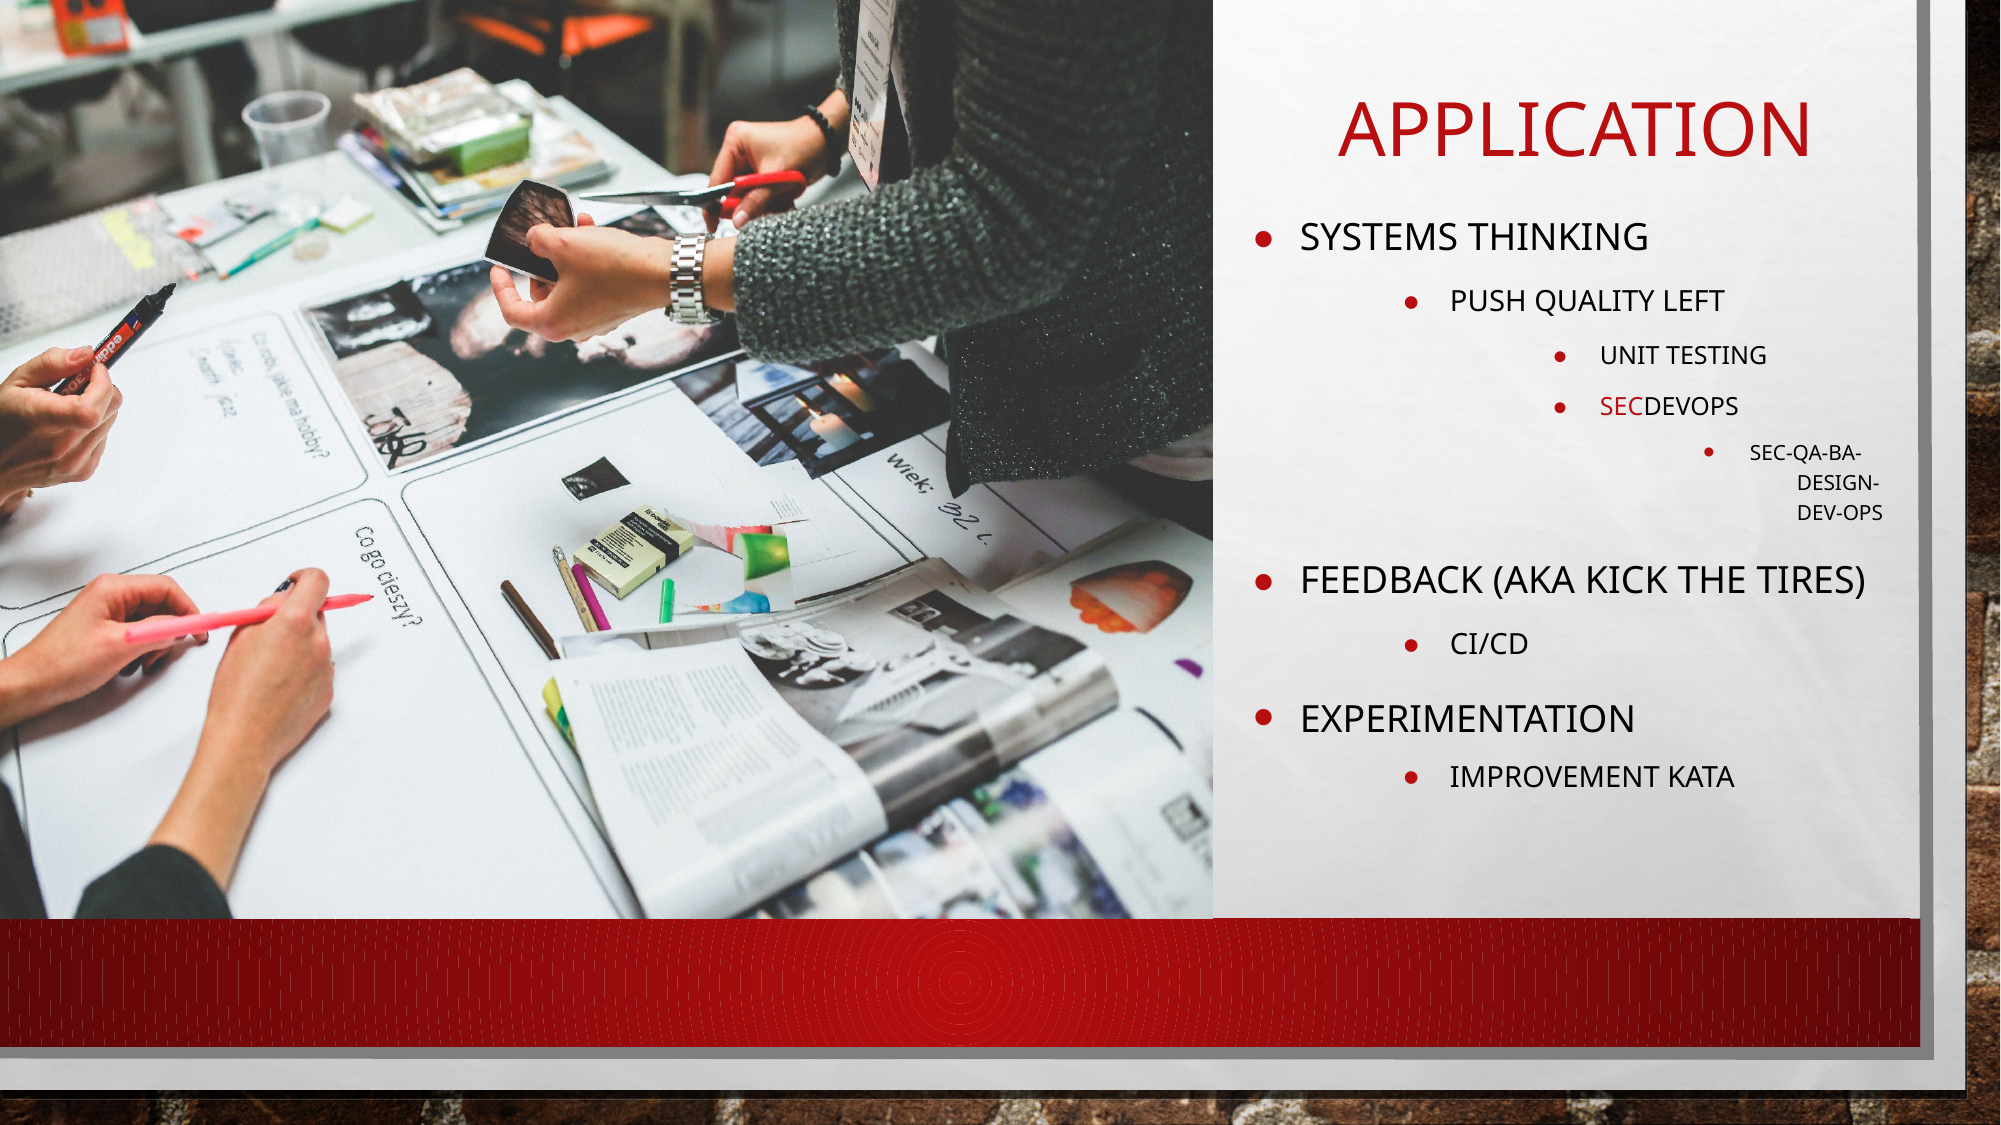

# Application
Systems Thinking
Push Quality Left
Unit testing
SECDEVOPS
SEC-QA-BA-DESign-Dev-Ops
Feedback (Aka kick the tires)
CI/CD
Experimentation
Improvement Kata